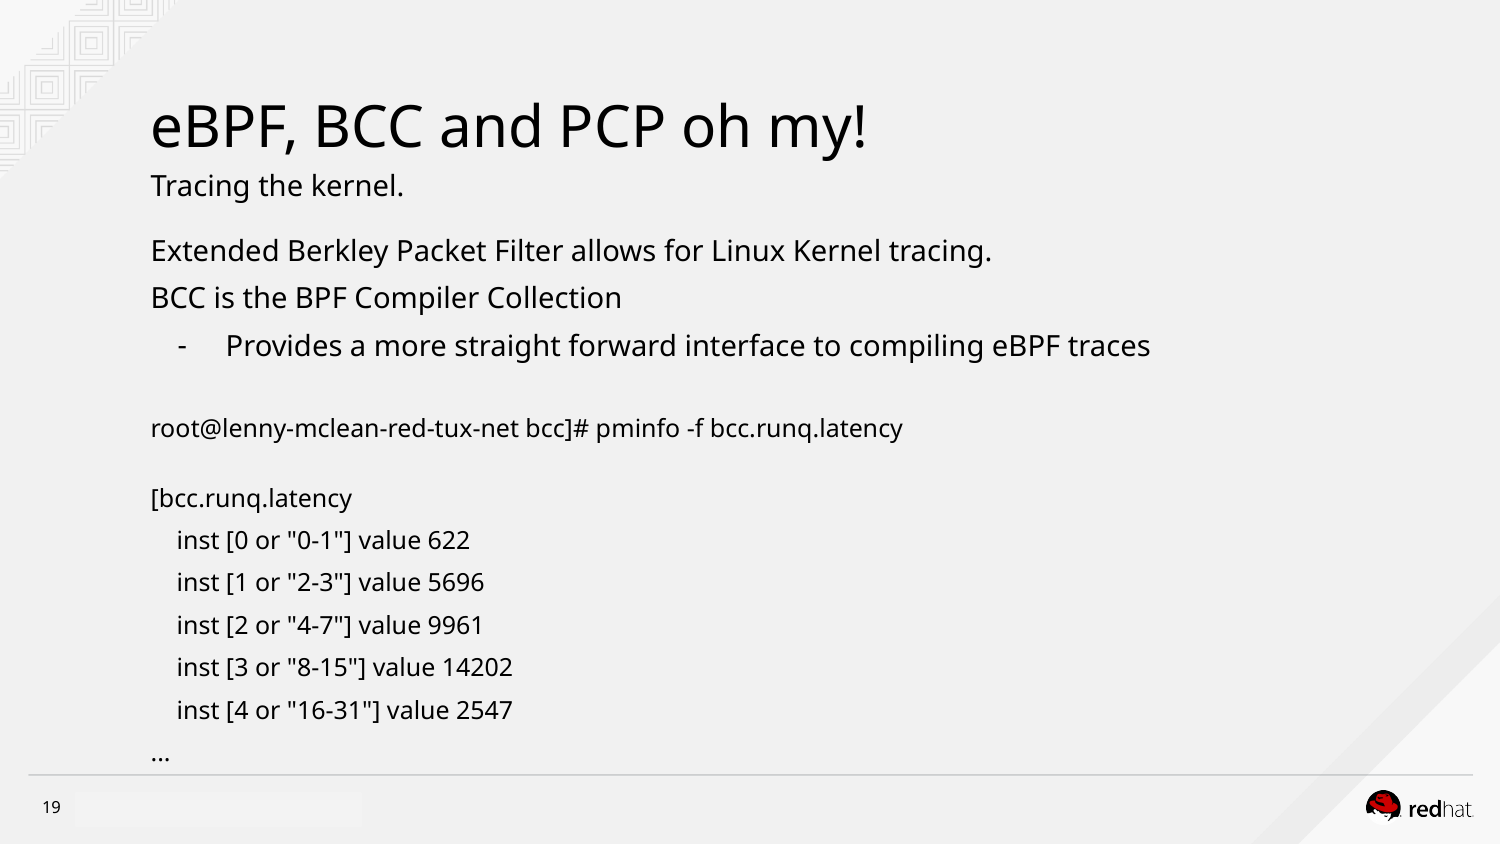

# eBPF, BCC and PCP oh my!
Tracing the kernel.
Extended Berkley Packet Filter allows for Linux Kernel tracing.
BCC is the BPF Compiler Collection
Provides a more straight forward interface to compiling eBPF traces
root@lenny-mclean-red-tux-net bcc]# pminfo -f bcc.runq.latency
[bcc.runq.latency
 inst [0 or "0-1"] value 622
 inst [1 or "2-3"] value 5696
 inst [2 or "4-7"] value 9961
 inst [3 or "8-15"] value 14202
 inst [4 or "16-31"] value 2547
...